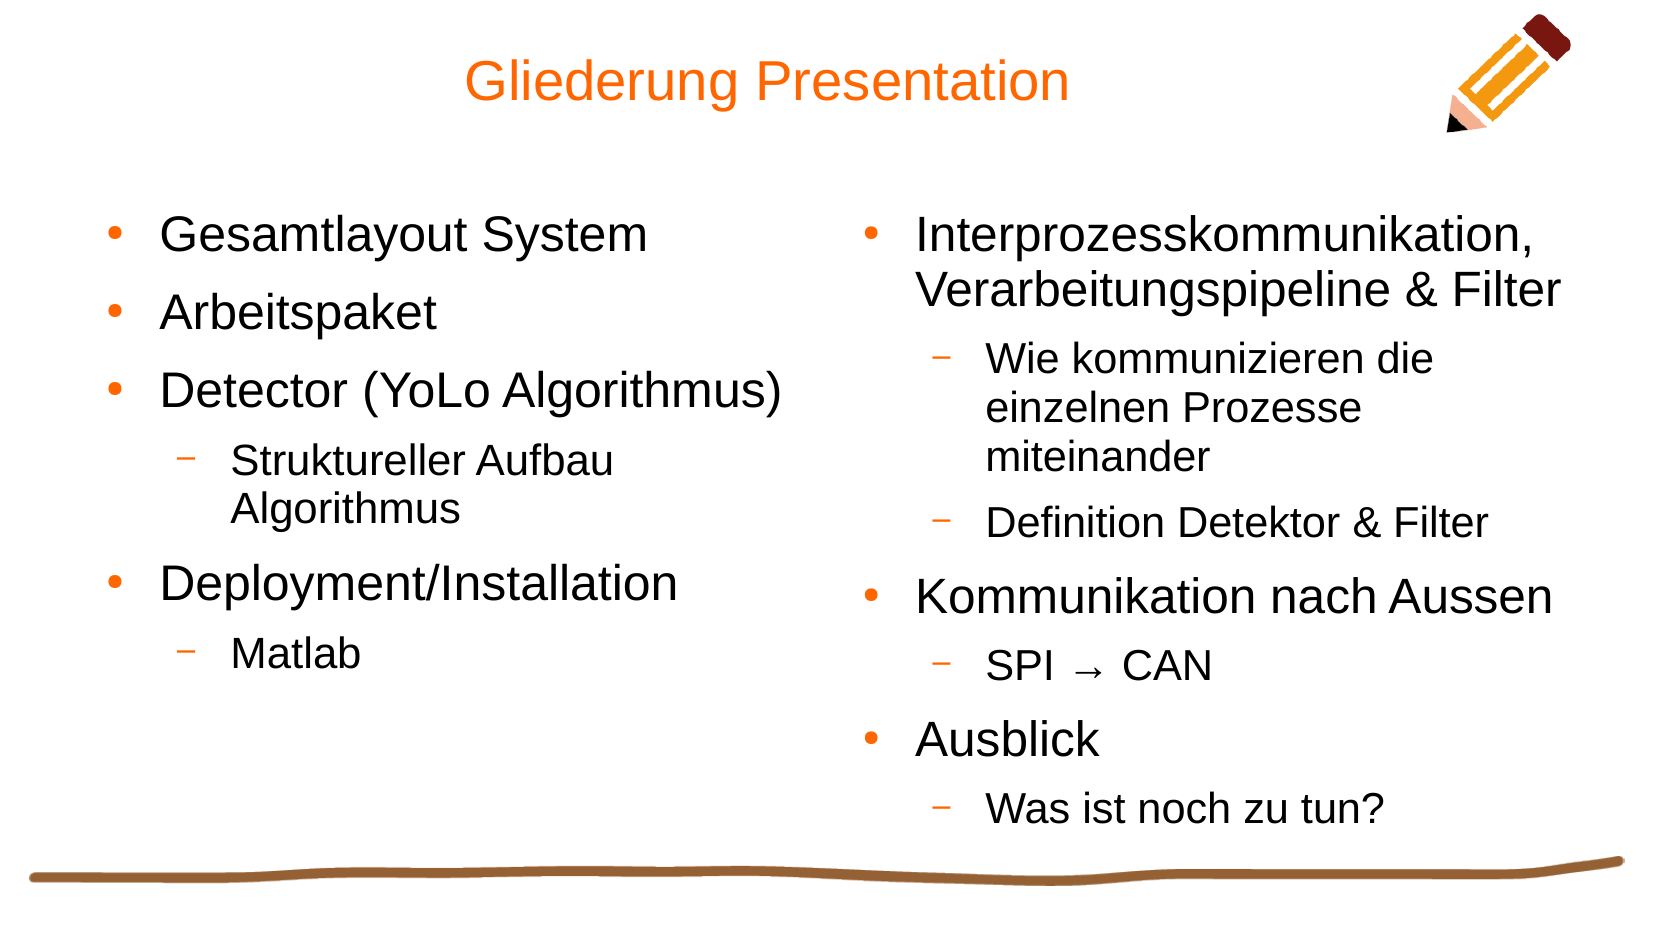

# Gliederung Presentation
Gesamtlayout System
Arbeitspaket
Detector (YoLo Algorithmus)
Struktureller Aufbau Algorithmus
Deployment/Installation
Matlab
Interprozesskommunikation, Verarbeitungspipeline & Filter
Wie kommunizieren die einzelnen Prozesse miteinander
Definition Detektor & Filter
Kommunikation nach Aussen
SPI → CAN
Ausblick
Was ist noch zu tun?